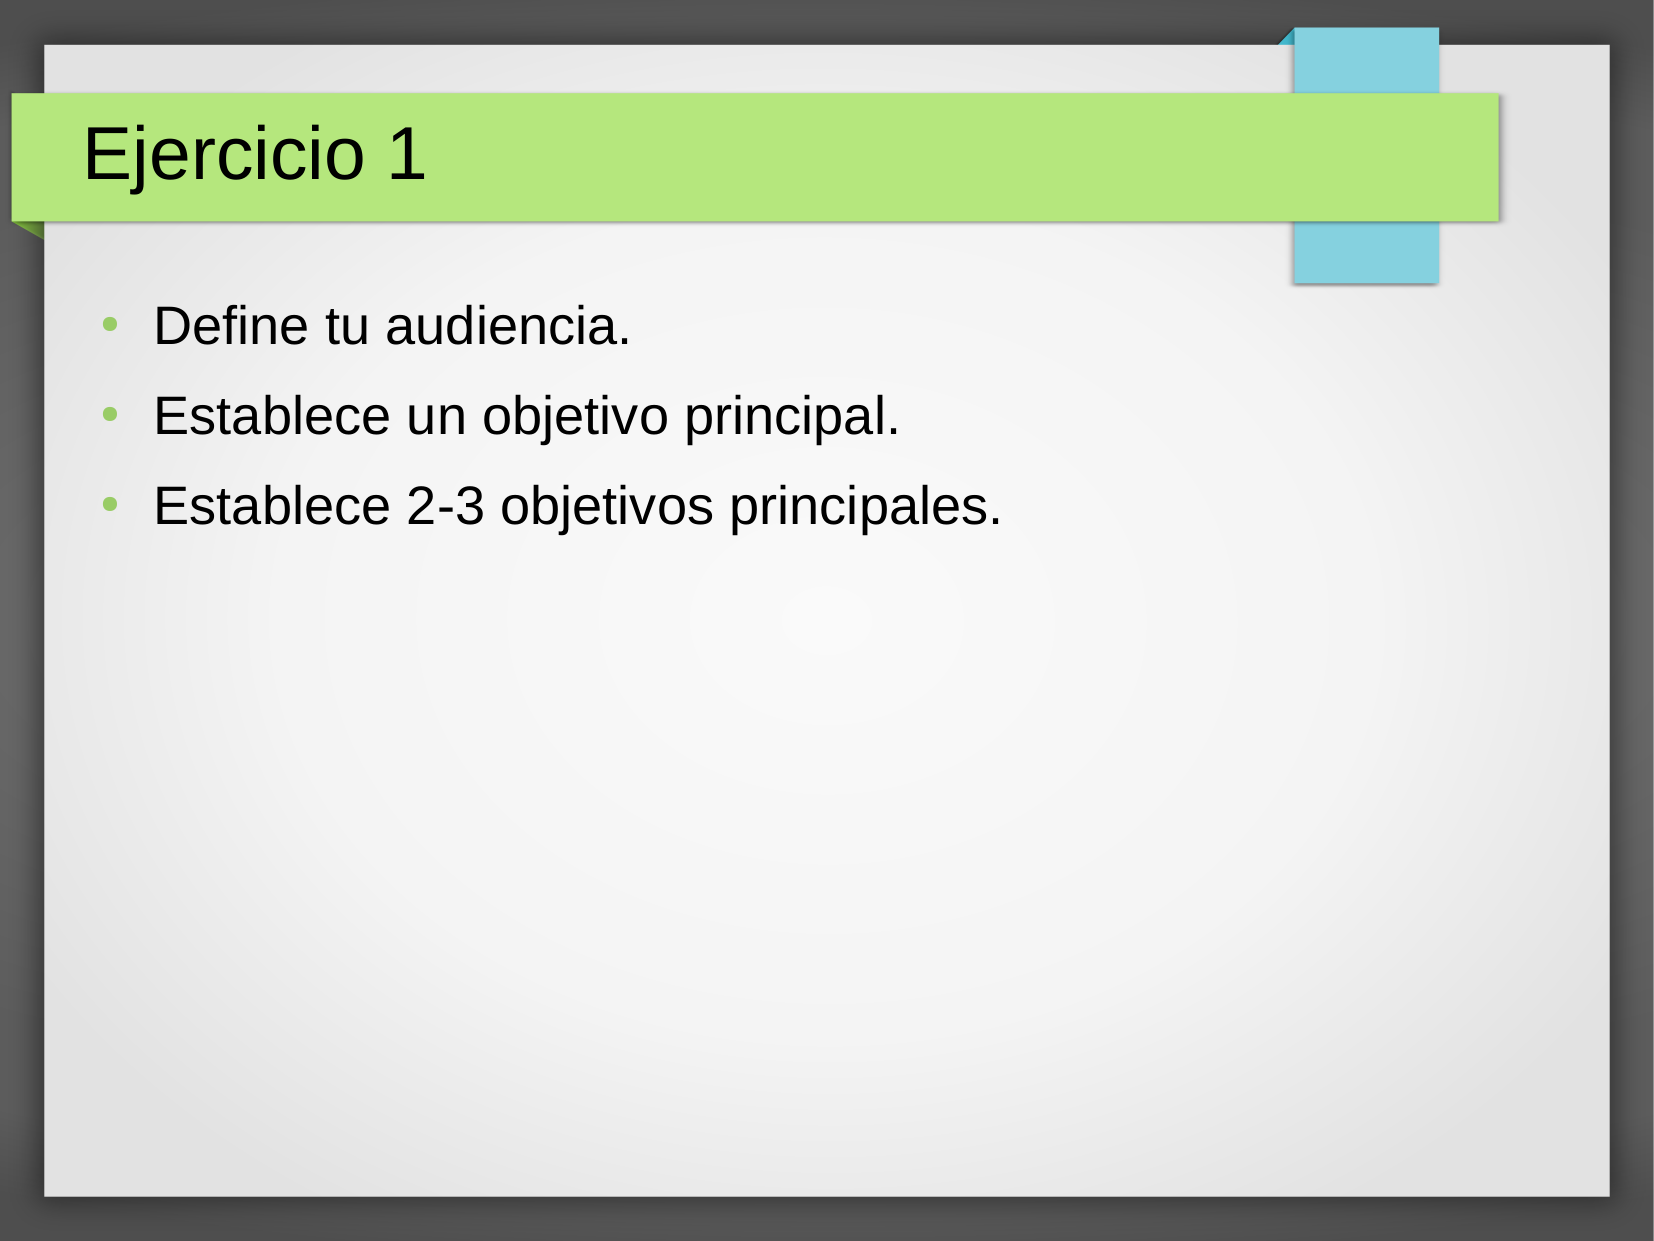

# Ejercicio 1
Define tu audiencia.
Establece un objetivo principal.
Establece 2-3 objetivos principales.